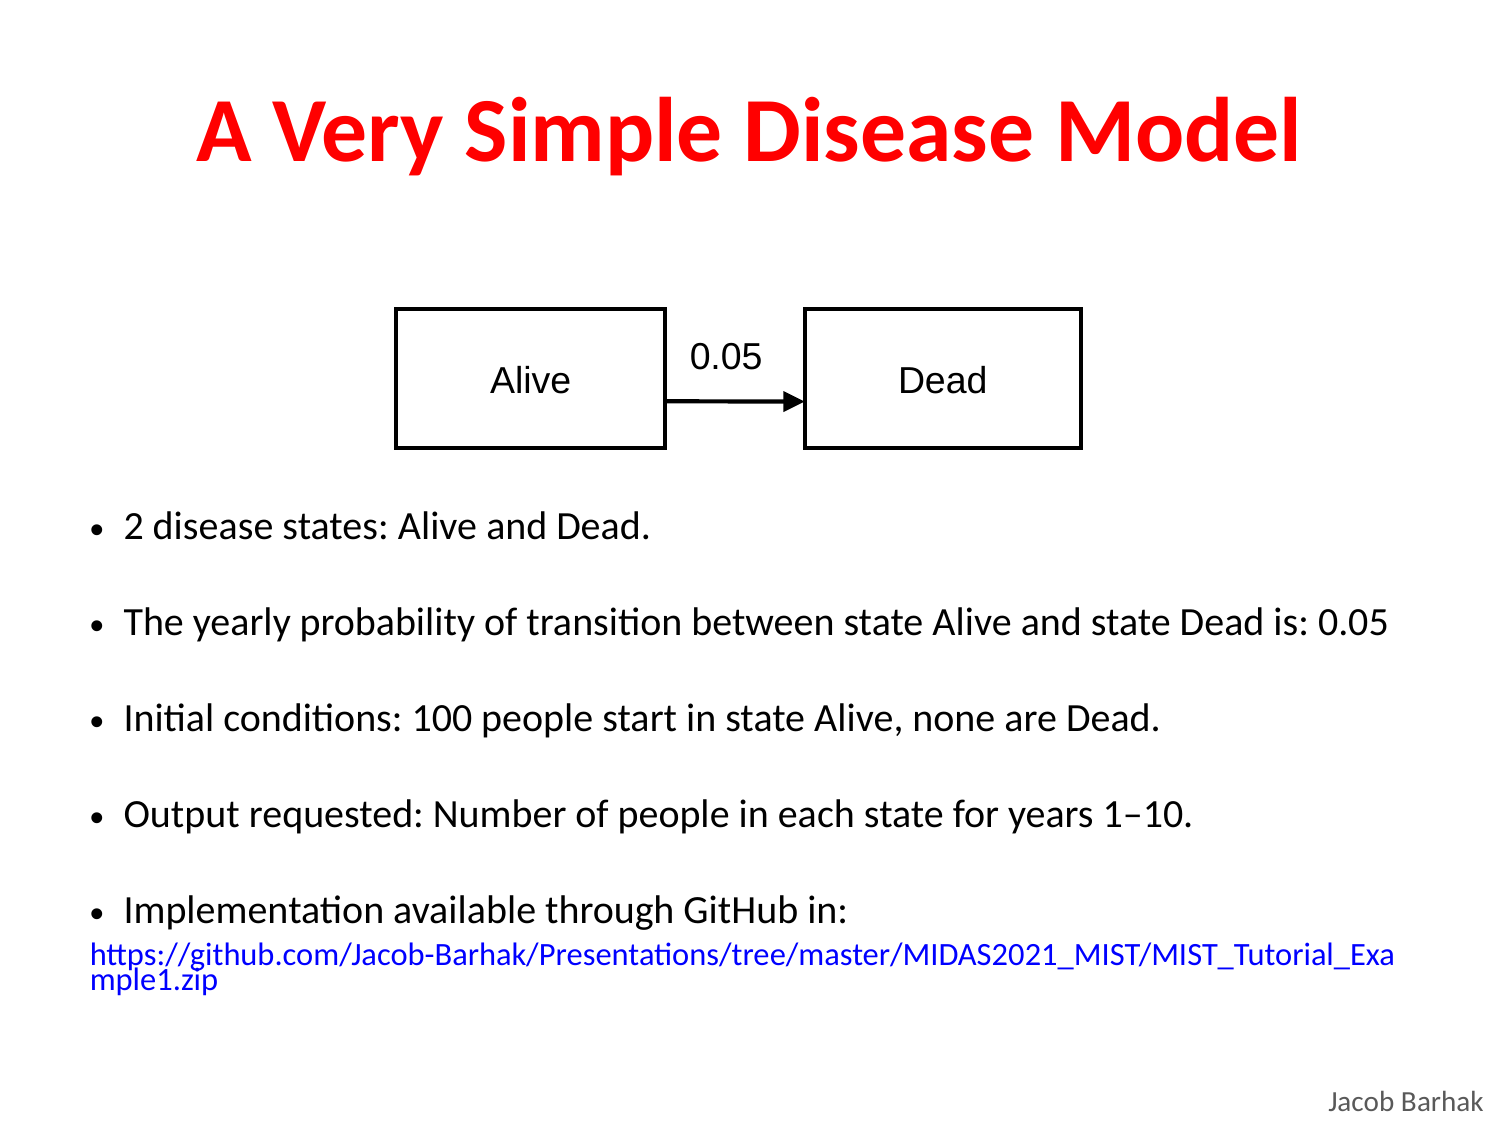

A Very Simple Disease Model
2 disease states: Alive and Dead.
The yearly probability of transition between state Alive and state Dead is: 0.05
Initial conditions: 100 people start in state Alive, none are Dead.
Output requested: Number of people in each state for years 1–10.
Implementation available through GitHub in:
https://github.com/Jacob-Barhak/Presentations/tree/master/MIDAS2021_MIST/MIST_Tutorial_Example1.zip
Alive
Dead
0.05